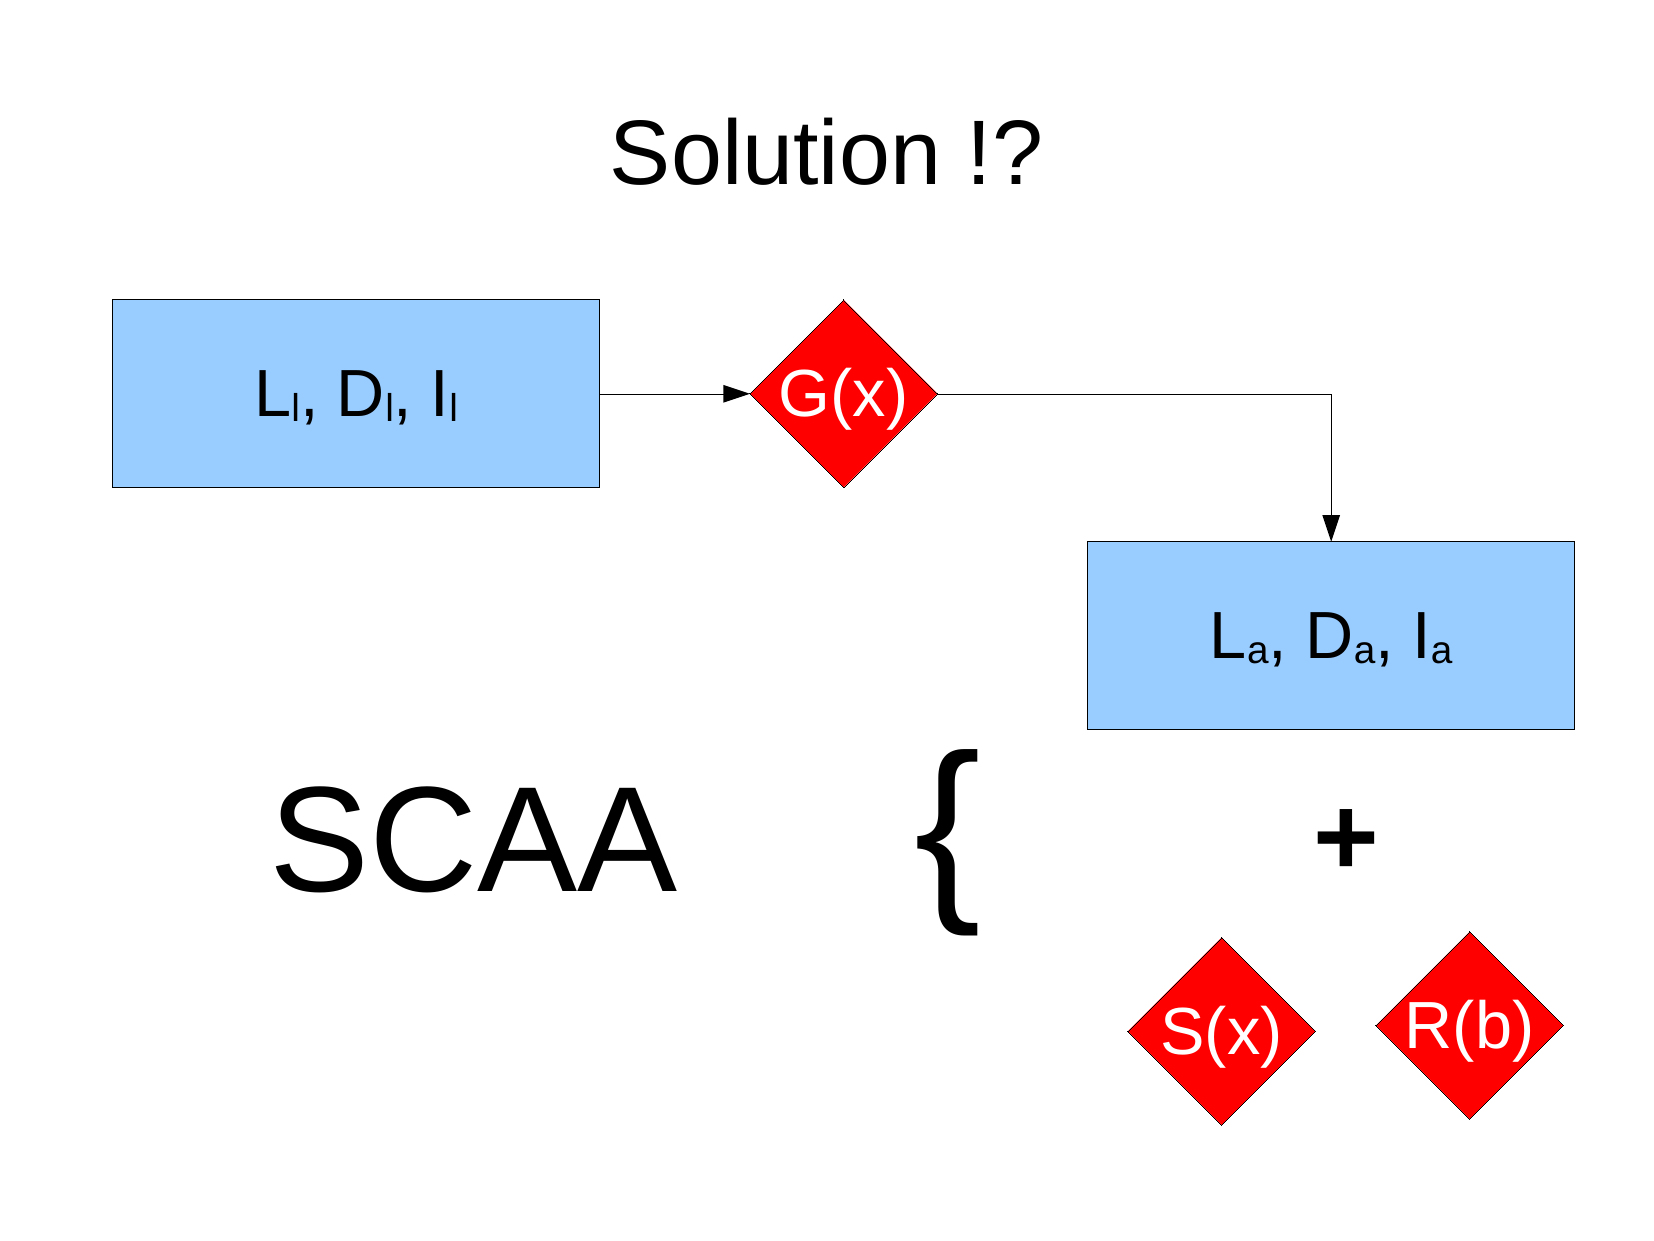

# Solution !?
Ll, Dl, Il
G(x)
La, Da, Ia
{
SCAA
+
R(b)
S(x)